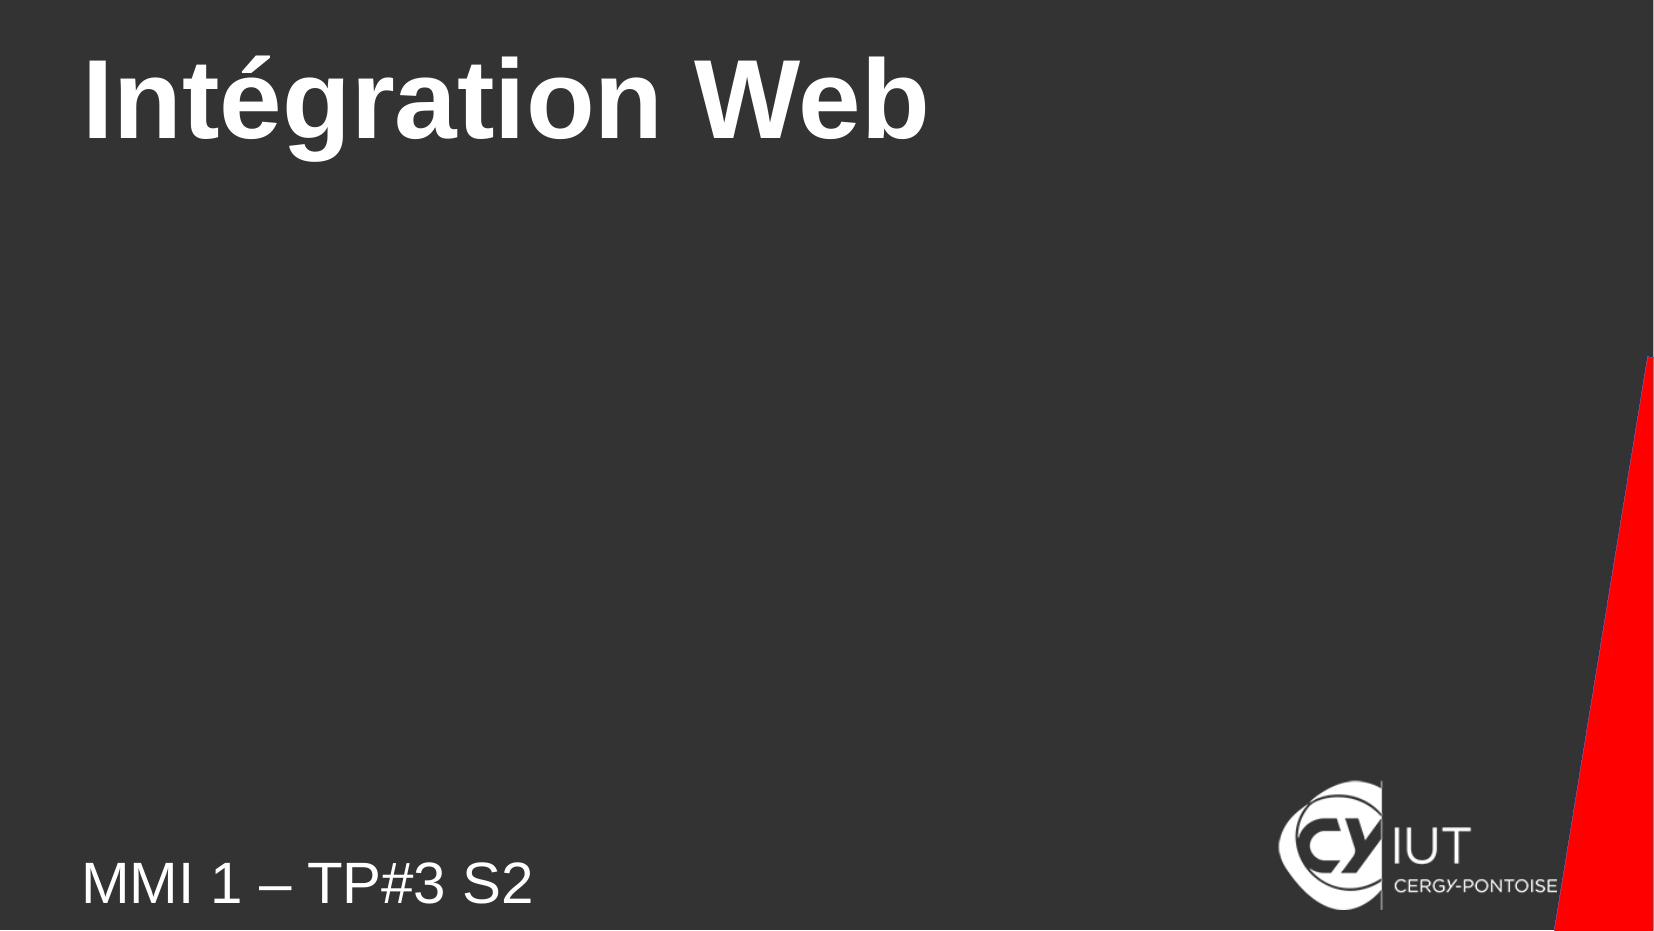

# Intégration Web
MMI 1 – TP#3 S2